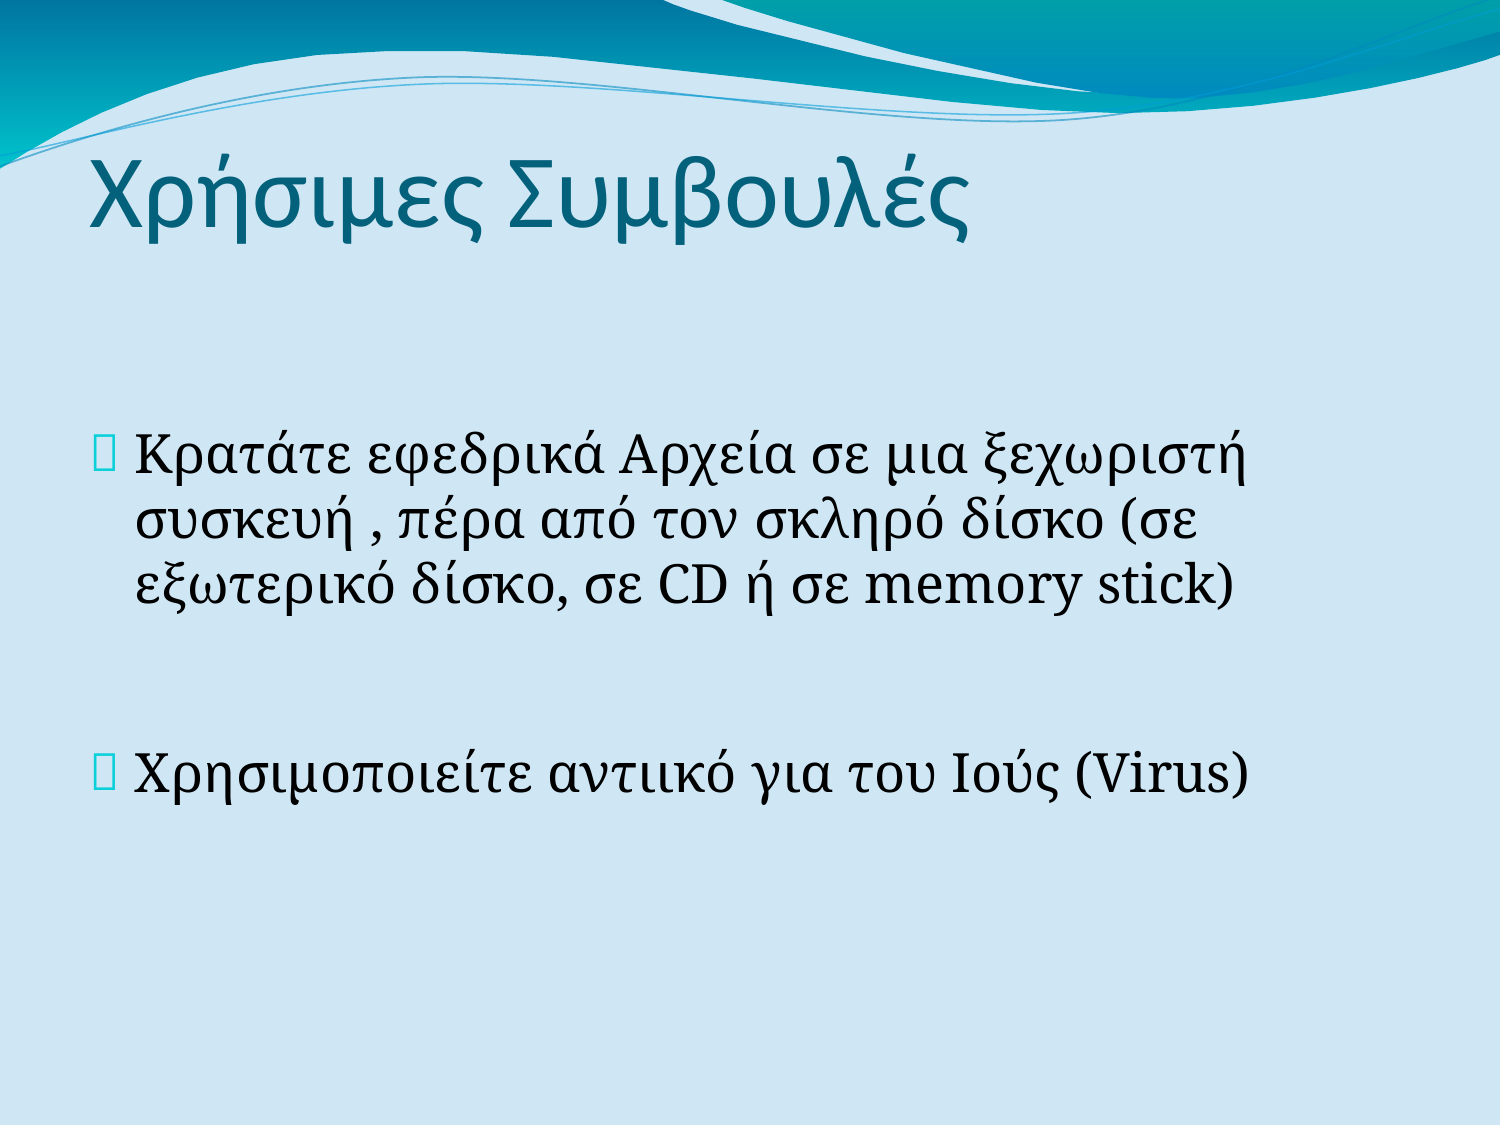

# Xρήσιμες Συμβουλές
Κρατάτε εφεδρικά Αρχεία σε μια ξεχωριστή συσκευή , πέρα από τον σκληρό δίσκο (σε εξωτερικό δίσκο, σε CD ή σε memory stick)
Xρησιμοποιείτε αντιικό για του Ιούς (Virus)